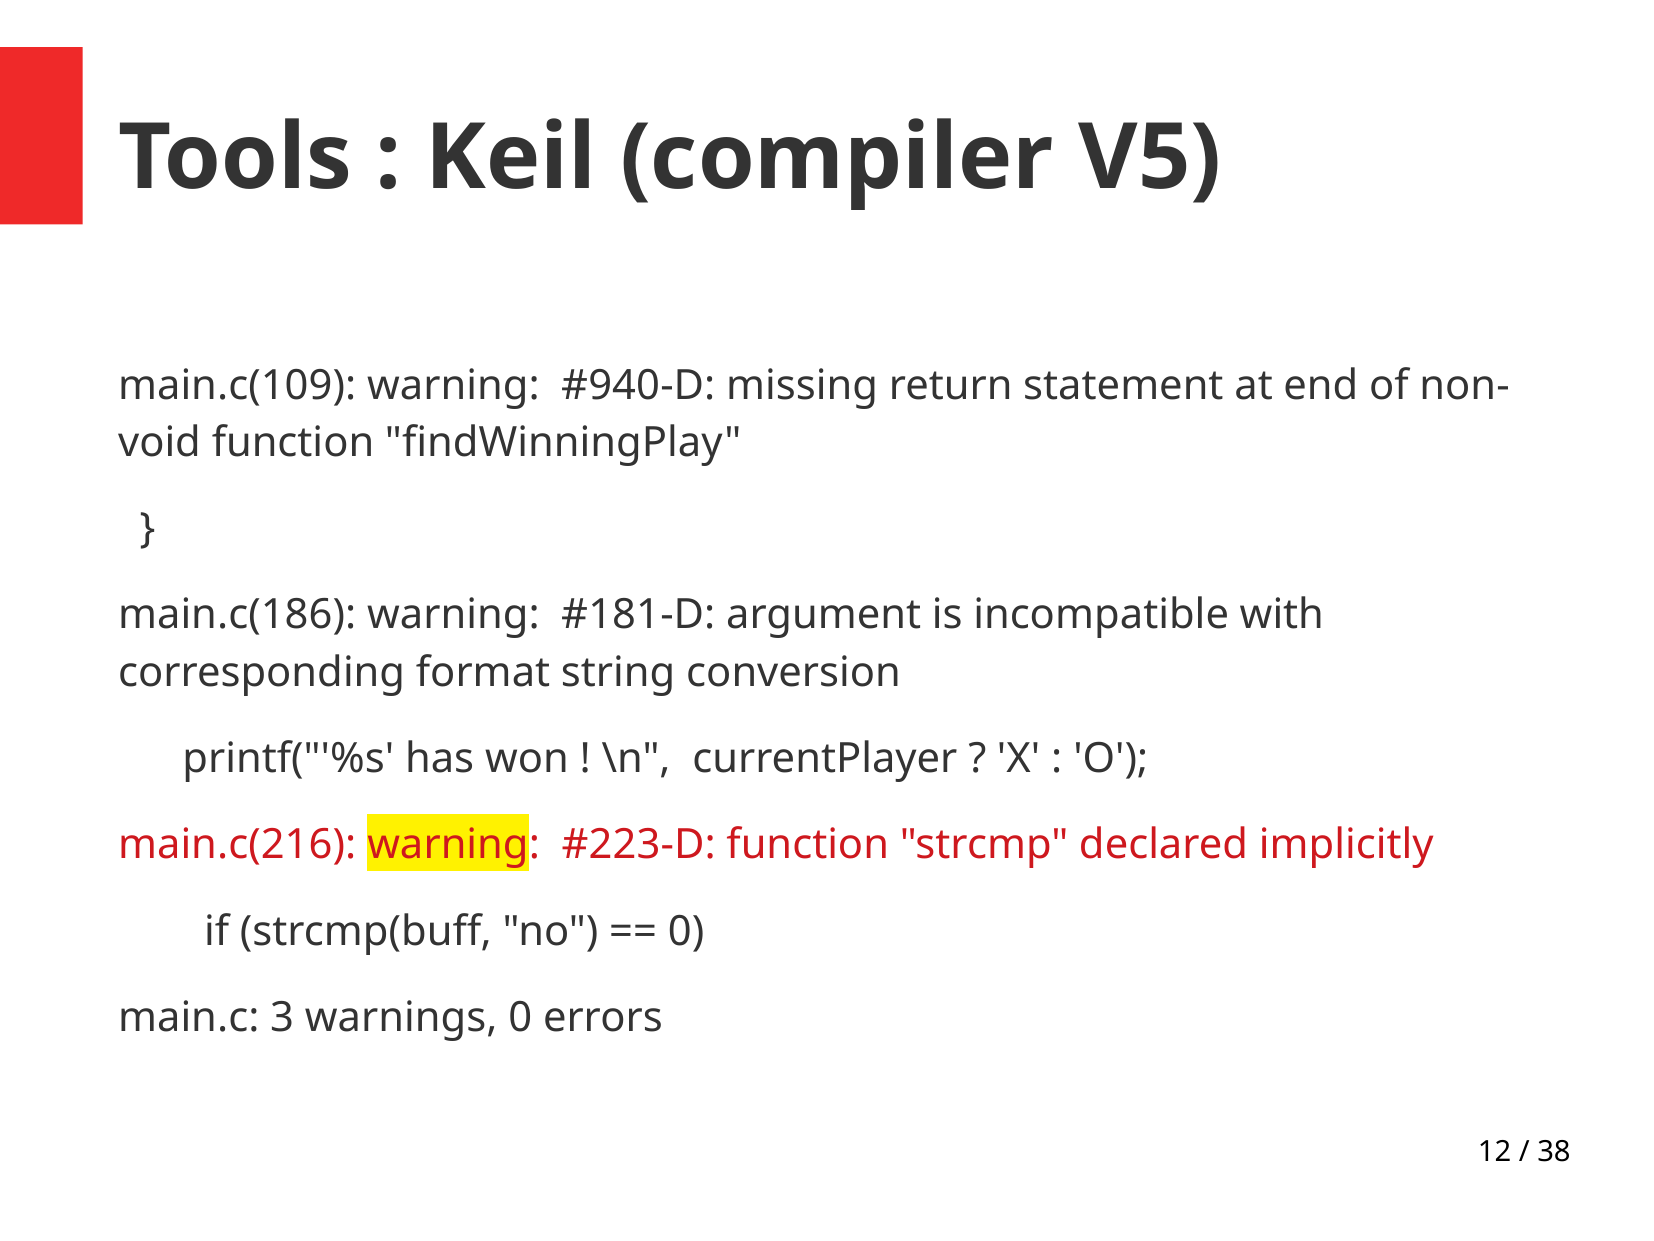

# Tools : Keil (compiler V5)
main.c(109): warning: #940-D: missing return statement at end of non-void function "findWinningPlay"
 }
main.c(186): warning: #181-D: argument is incompatible with corresponding format string conversion
 printf("'%s' has won ! \n", currentPlayer ? 'X' : 'O');
main.c(216): warning: #223-D: function "strcmp" declared implicitly
 if (strcmp(buff, "no") == 0)
main.c: 3 warnings, 0 errors
12